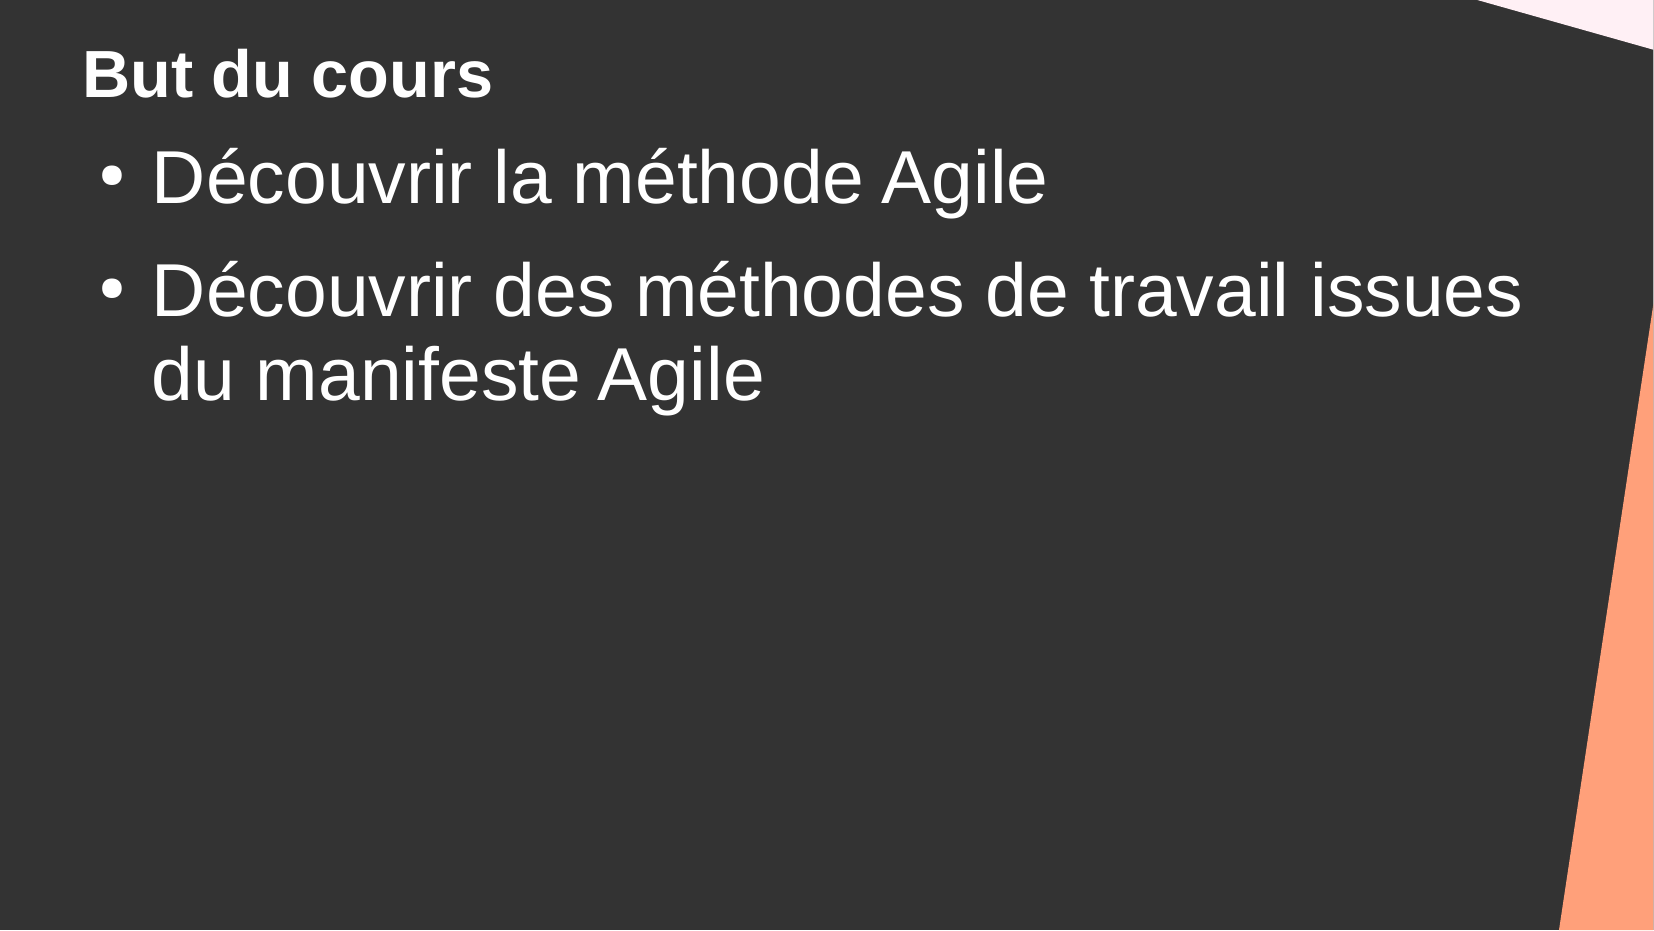

# But du cours
Découvrir la méthode Agile
Découvrir des méthodes de travail issues du manifeste Agile